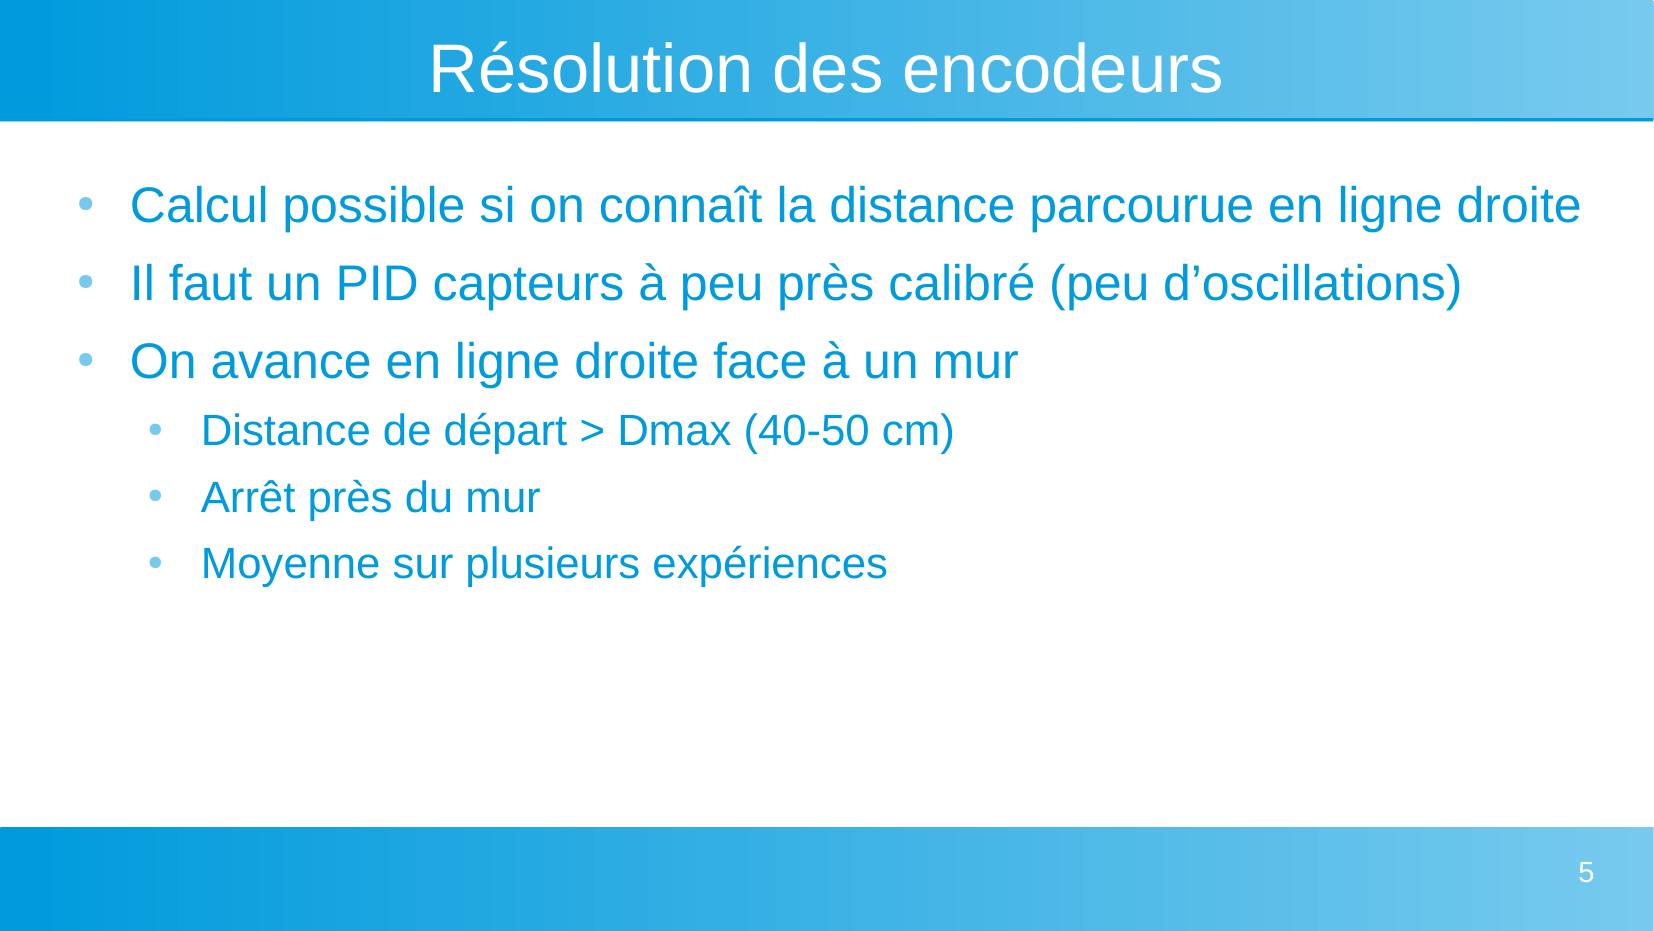

# Résolution des encodeurs
Calcul possible si on connaît la distance parcourue en ligne droite
Il faut un PID capteurs à peu près calibré (peu d’oscillations)
On avance en ligne droite face à un mur
Distance de départ > Dmax (40-50 cm)
Arrêt près du mur
Moyenne sur plusieurs expériences
5